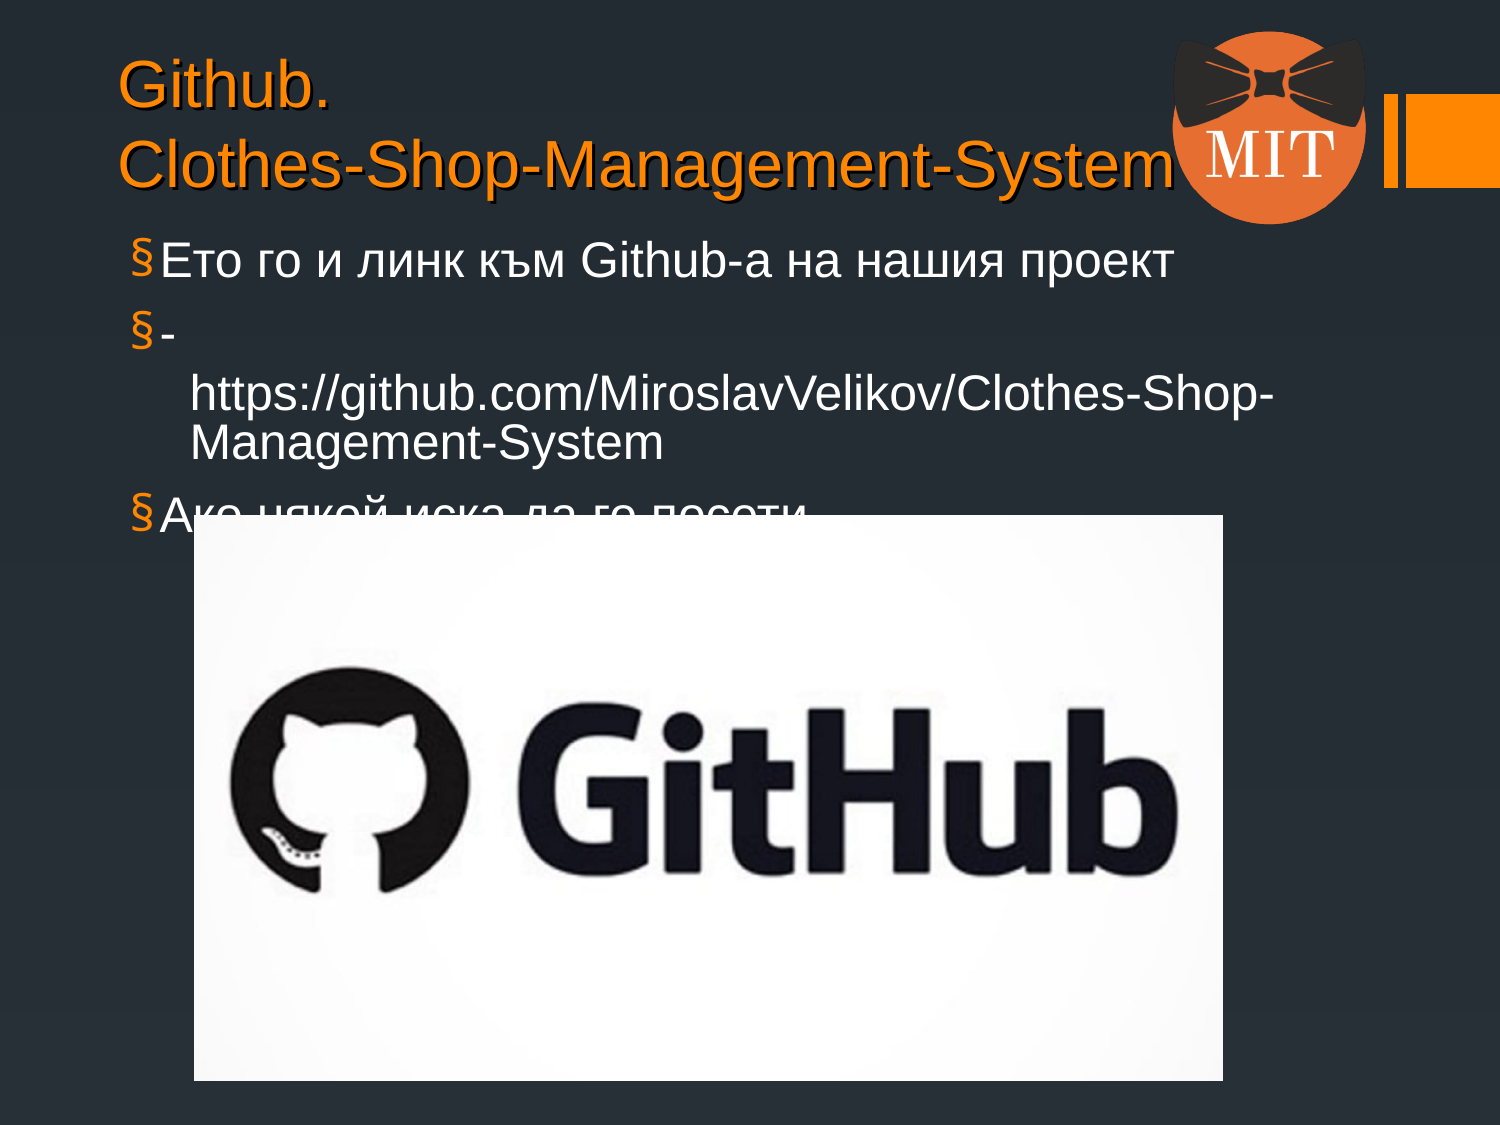

# Github. Clothes-Shop-Management-System
Ето го и линк към Github-а на нашия проект
- https://github.com/MiroslavVelikov/Clothes-Shop-Management-System
Ако някой иска да го посети.